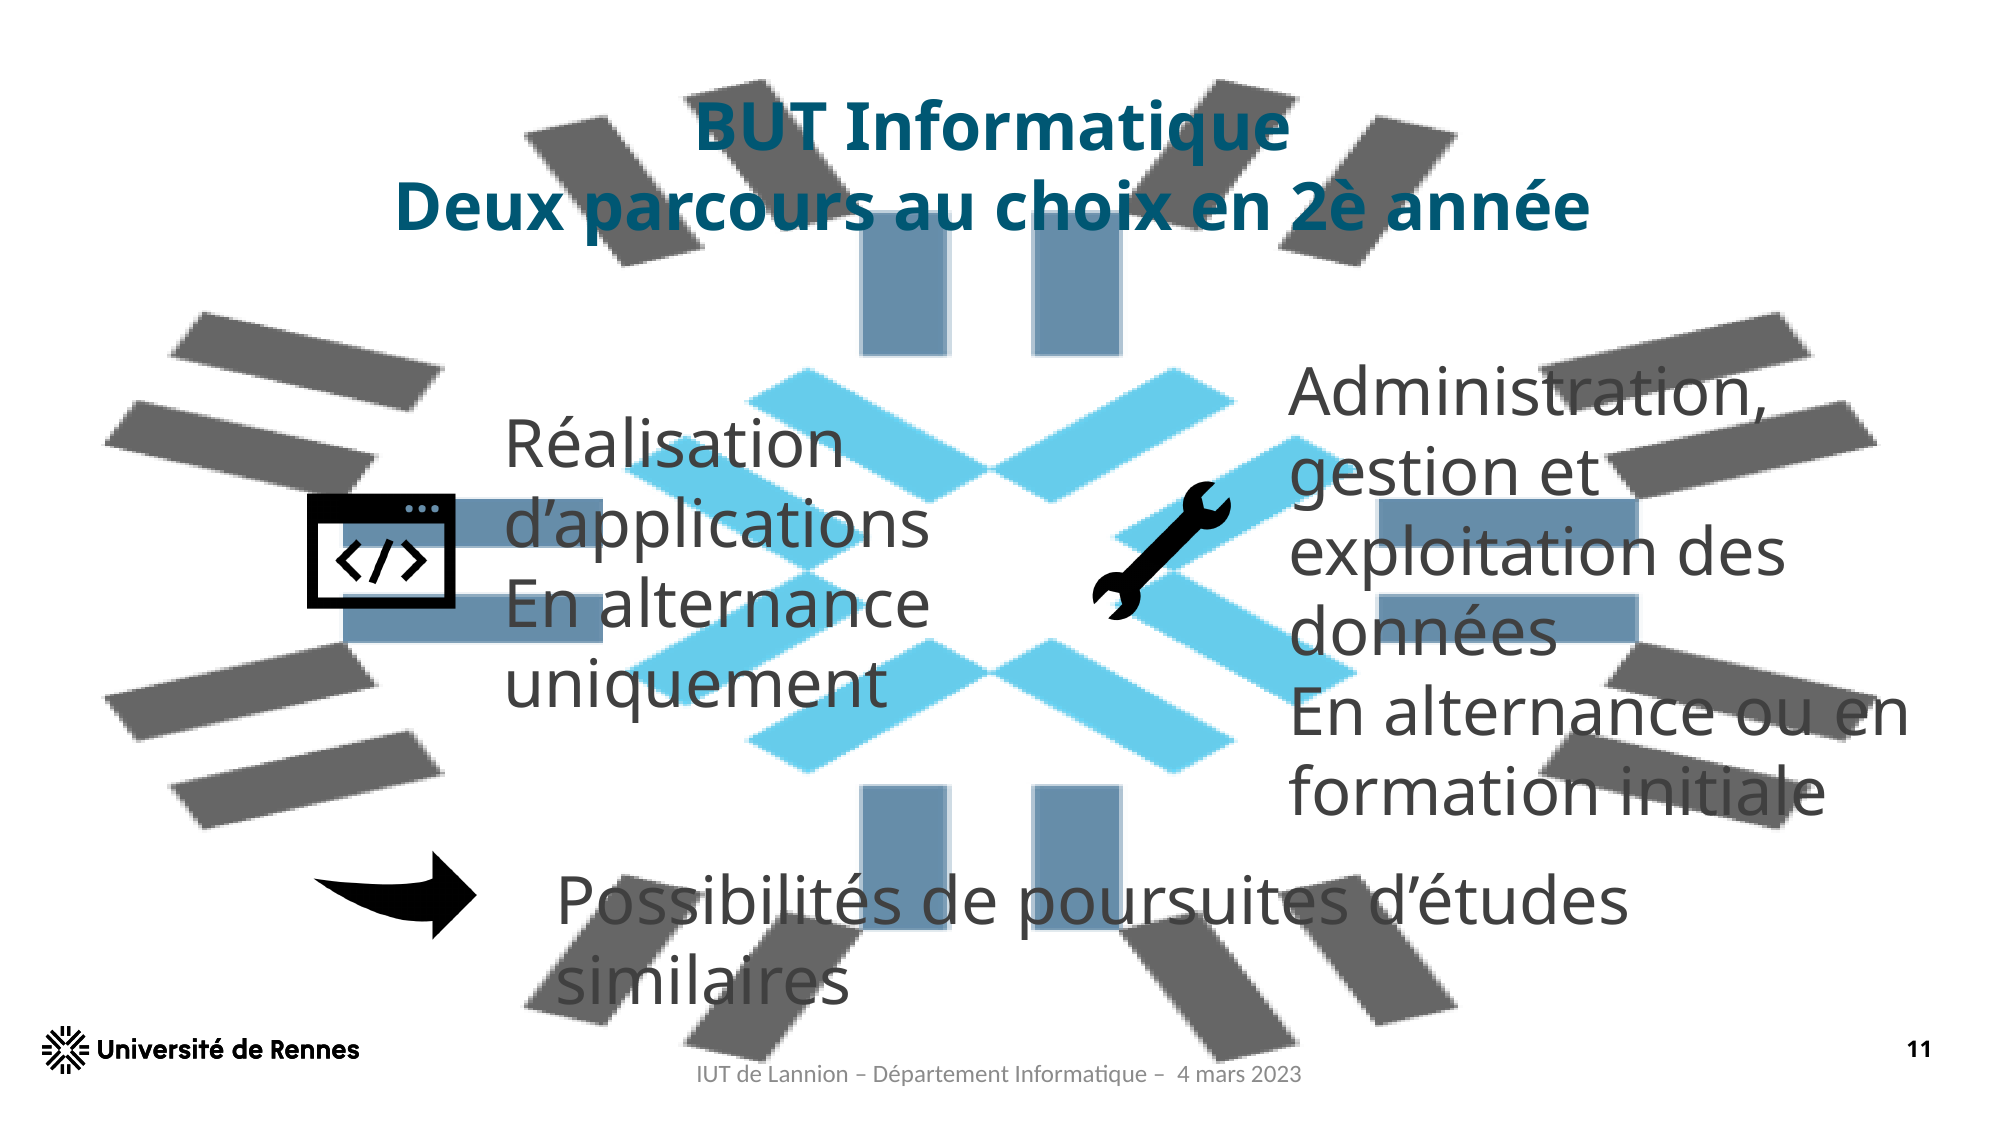

BUT Informatique
Deux parcours au choix en 2è année
Administration, gestion et exploitation des données
En alternance ou en formation initiale
Réalisation d’applications
En alternance uniquement
Possibilités de poursuites d’études similaires
11
IUT de Lannion – Département Informatique – 4 mars 2023